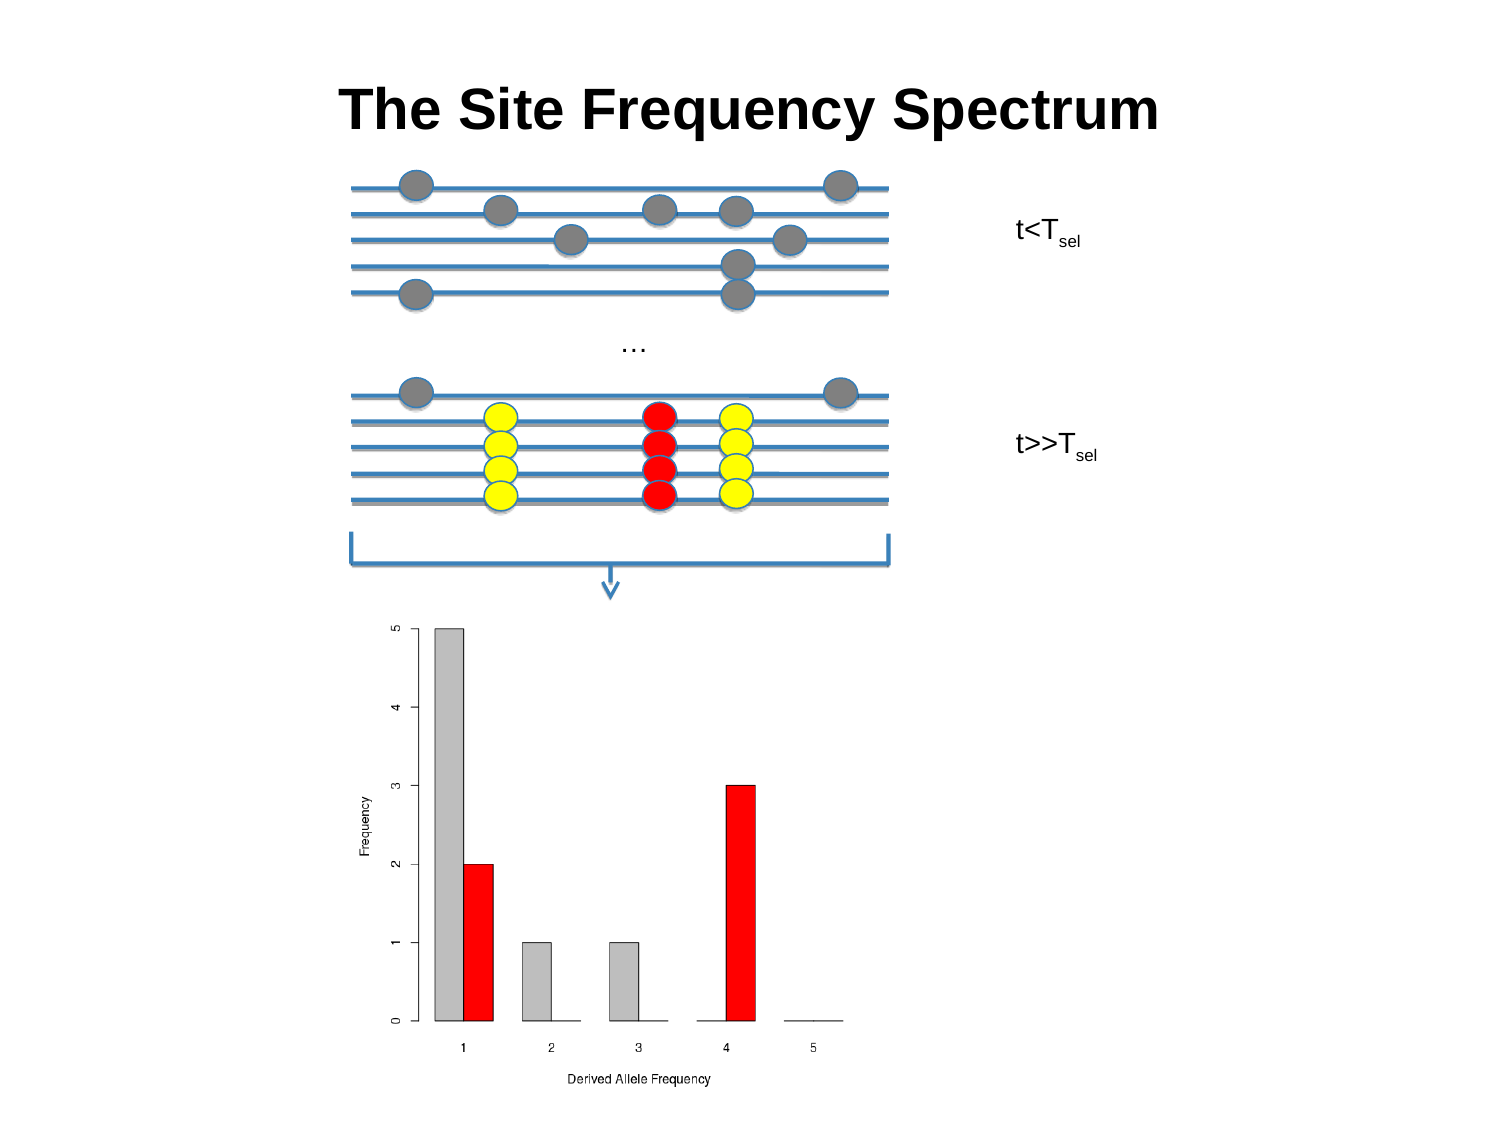

# The Site Frequency Spectrum
t<Tsel
…
t>>Tsel